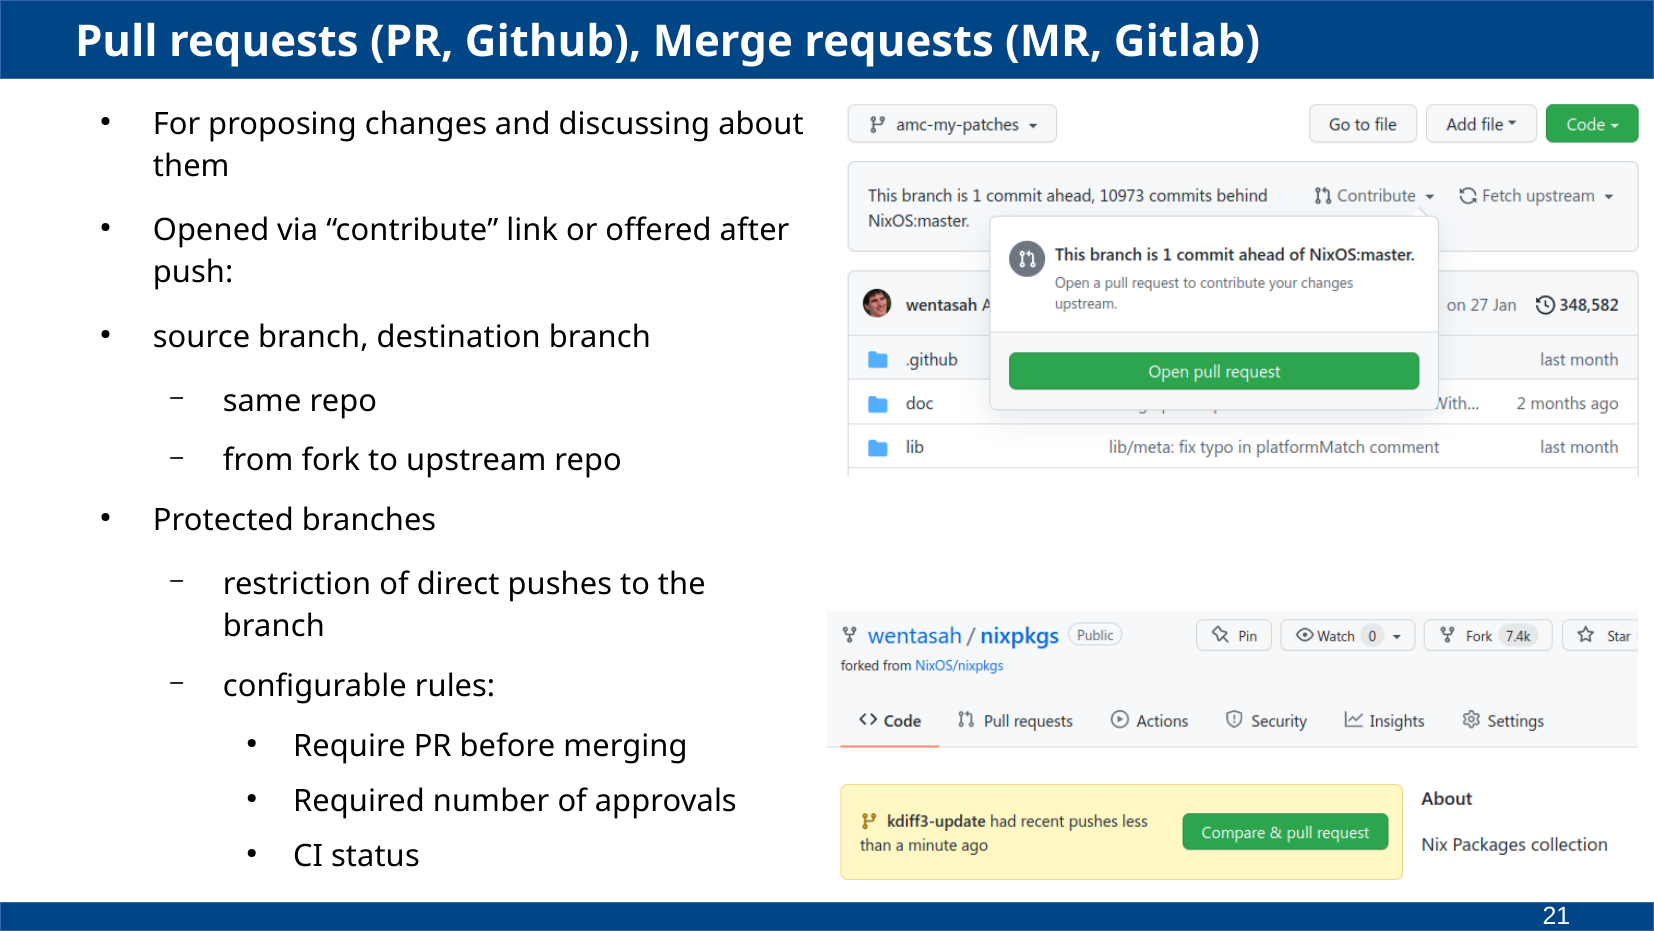

# Pull requests (PR, Github), Merge requests (MR, Gitlab)
For proposing changes and discussing about them
Opened via “contribute” link or offered after push:
source branch, destination branch
same repo
from fork to upstream repo
Protected branches
restriction of direct pushes to the branch
configurable rules:
Require PR before merging
Required number of approvals
CI status
21